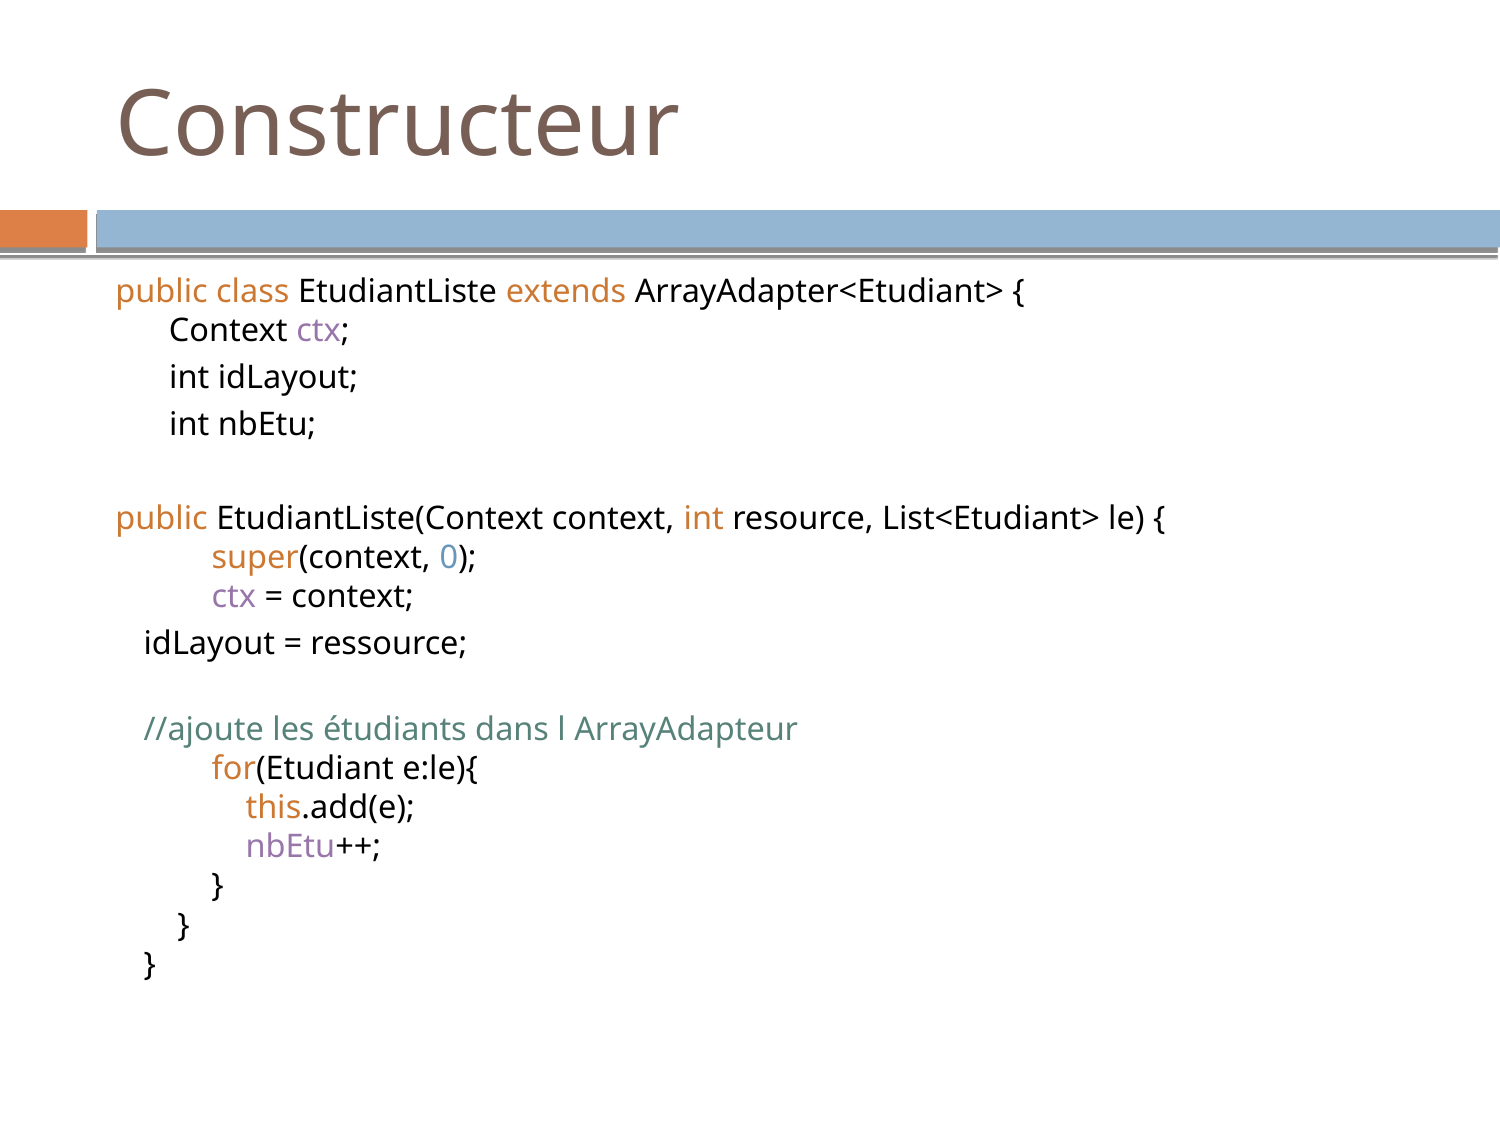

# Constructeur
public class EtudiantListe extends ArrayAdapter<Etudiant> {
 Context ctx;
	 int idLayout;
	 int nbEtu;
public EtudiantListe(Context context, int resource, List<Etudiant> le) {
 super(context, 0);
 ctx = context;
		idLayout = ressource;
//ajoute les étudiants dans l ArrayAdapteur
 for(Etudiant e:le){
 this.add(e);
 nbEtu++;
 }
 }
}